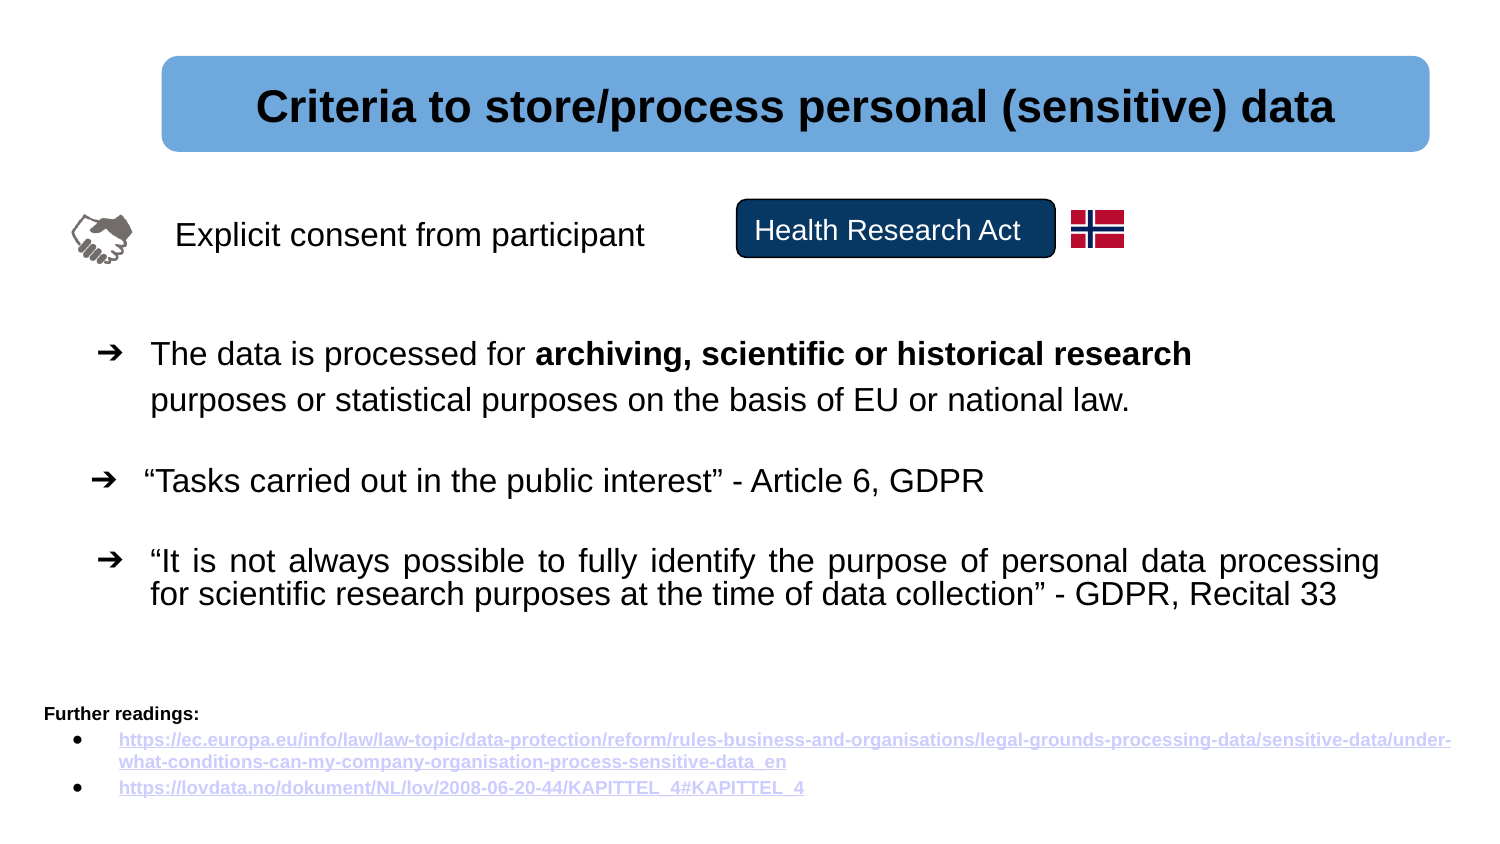

Criteria to store/process personal (sensitive) data
Explicit consent from participant
Health Research Act
The data is processed for archiving, scientific or historical research purposes or statistical purposes on the basis of EU or national law.
“Tasks carried out in the public interest” - Article 6, GDPR
“It is not always possible to fully identify the purpose of personal data processing for scientific research purposes at the time of data collection” - GDPR, Recital 33
Further readings:
https://ec.europa.eu/info/law/law-topic/data-protection/reform/rules-business-and-organisations/legal-grounds-processing-data/sensitive-data/under-what-conditions-can-my-company-organisation-process-sensitive-data_en
https://lovdata.no/dokument/NL/lov/2008-06-20-44/KAPITTEL_4#KAPITTEL_4